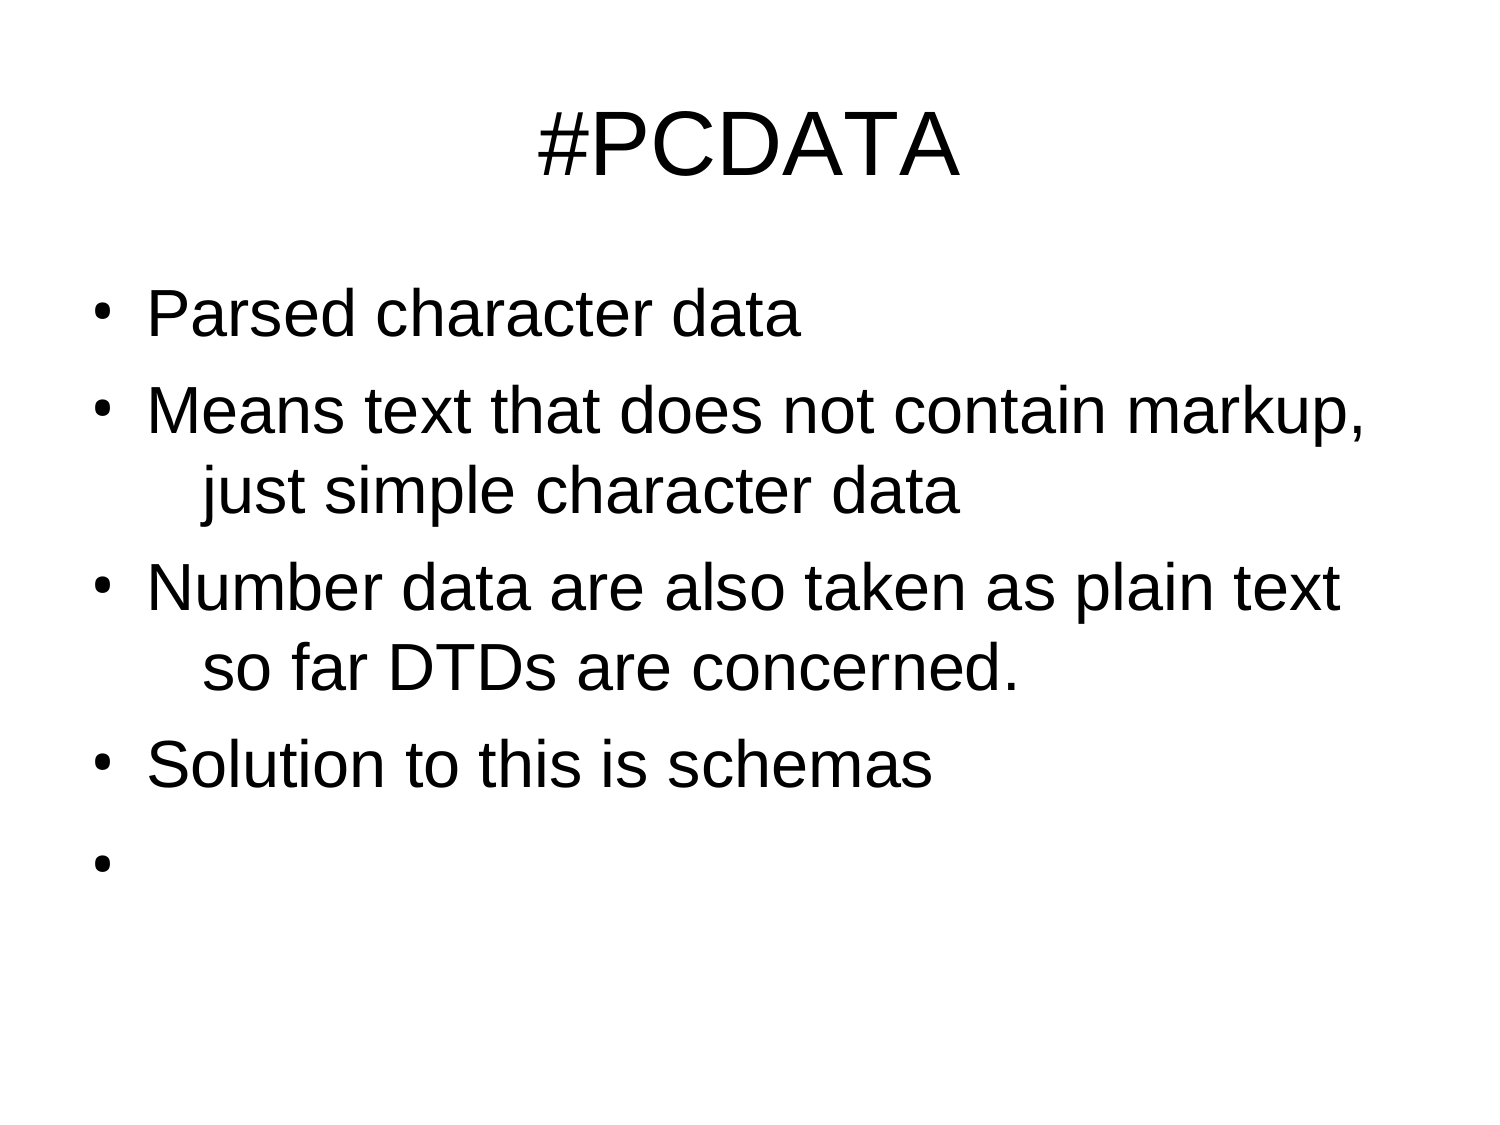

# #PCDATA
Parsed character data
Means text that does not contain markup, just simple character data
Number data are also taken as plain text so far DTDs are concerned.
Solution to this is schemas